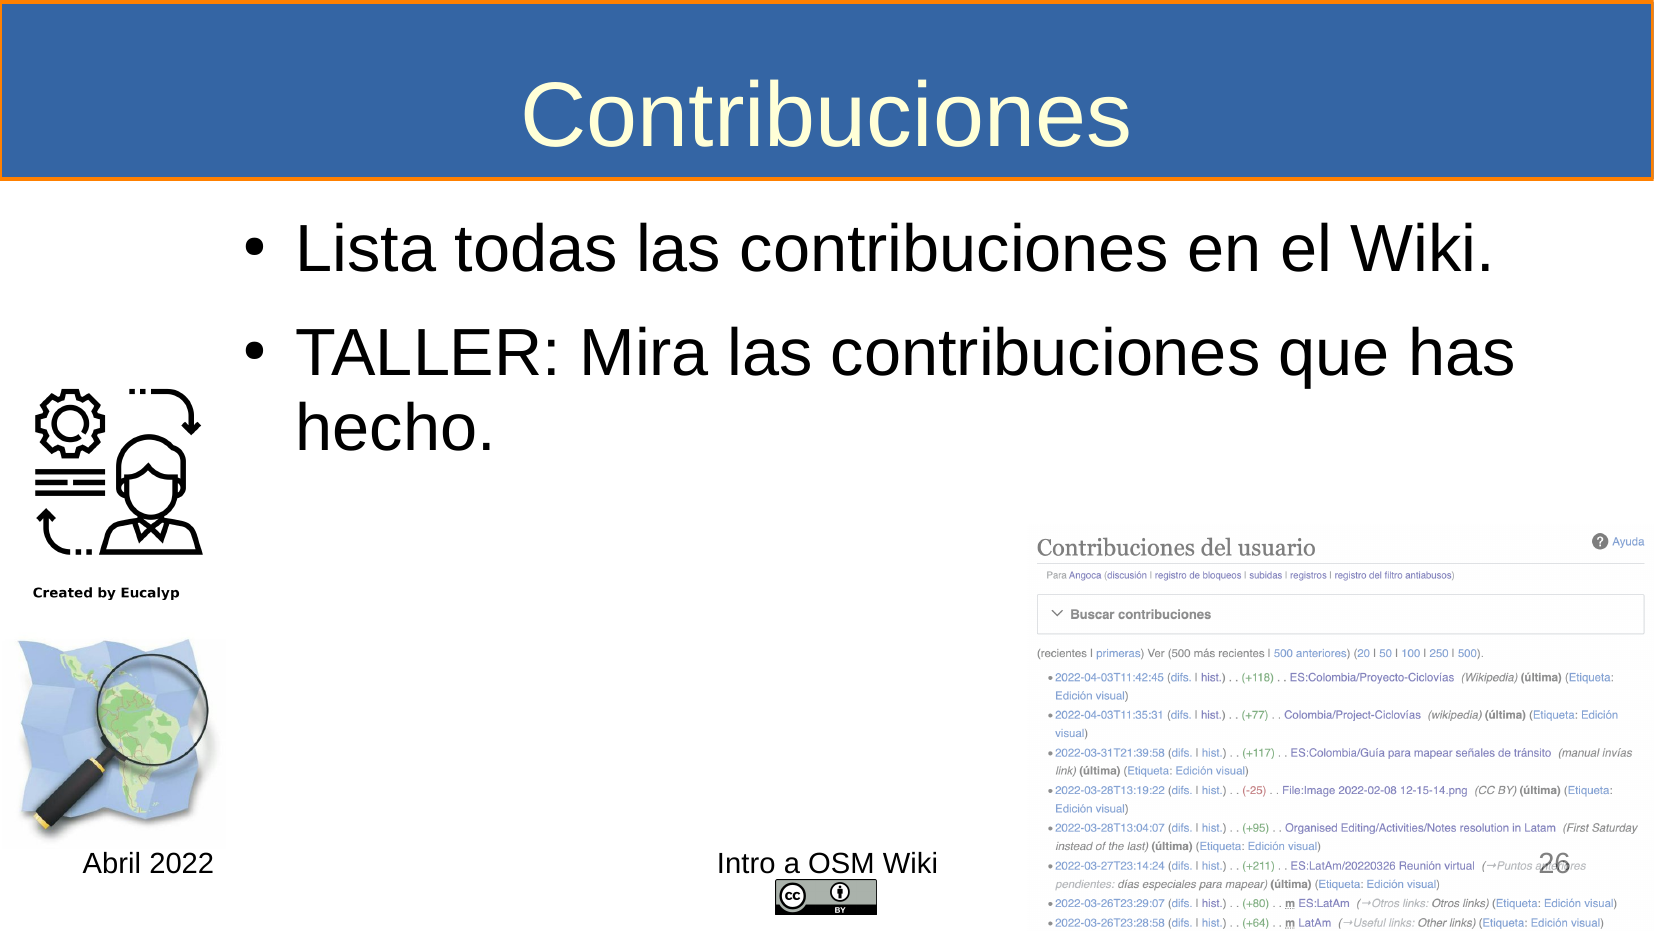

# Contribuciones
Lista todas las contribuciones en el Wiki.
TALLER: Mira las contribuciones que has hecho.
Abril 2022
Intro a OSM Wiki
26